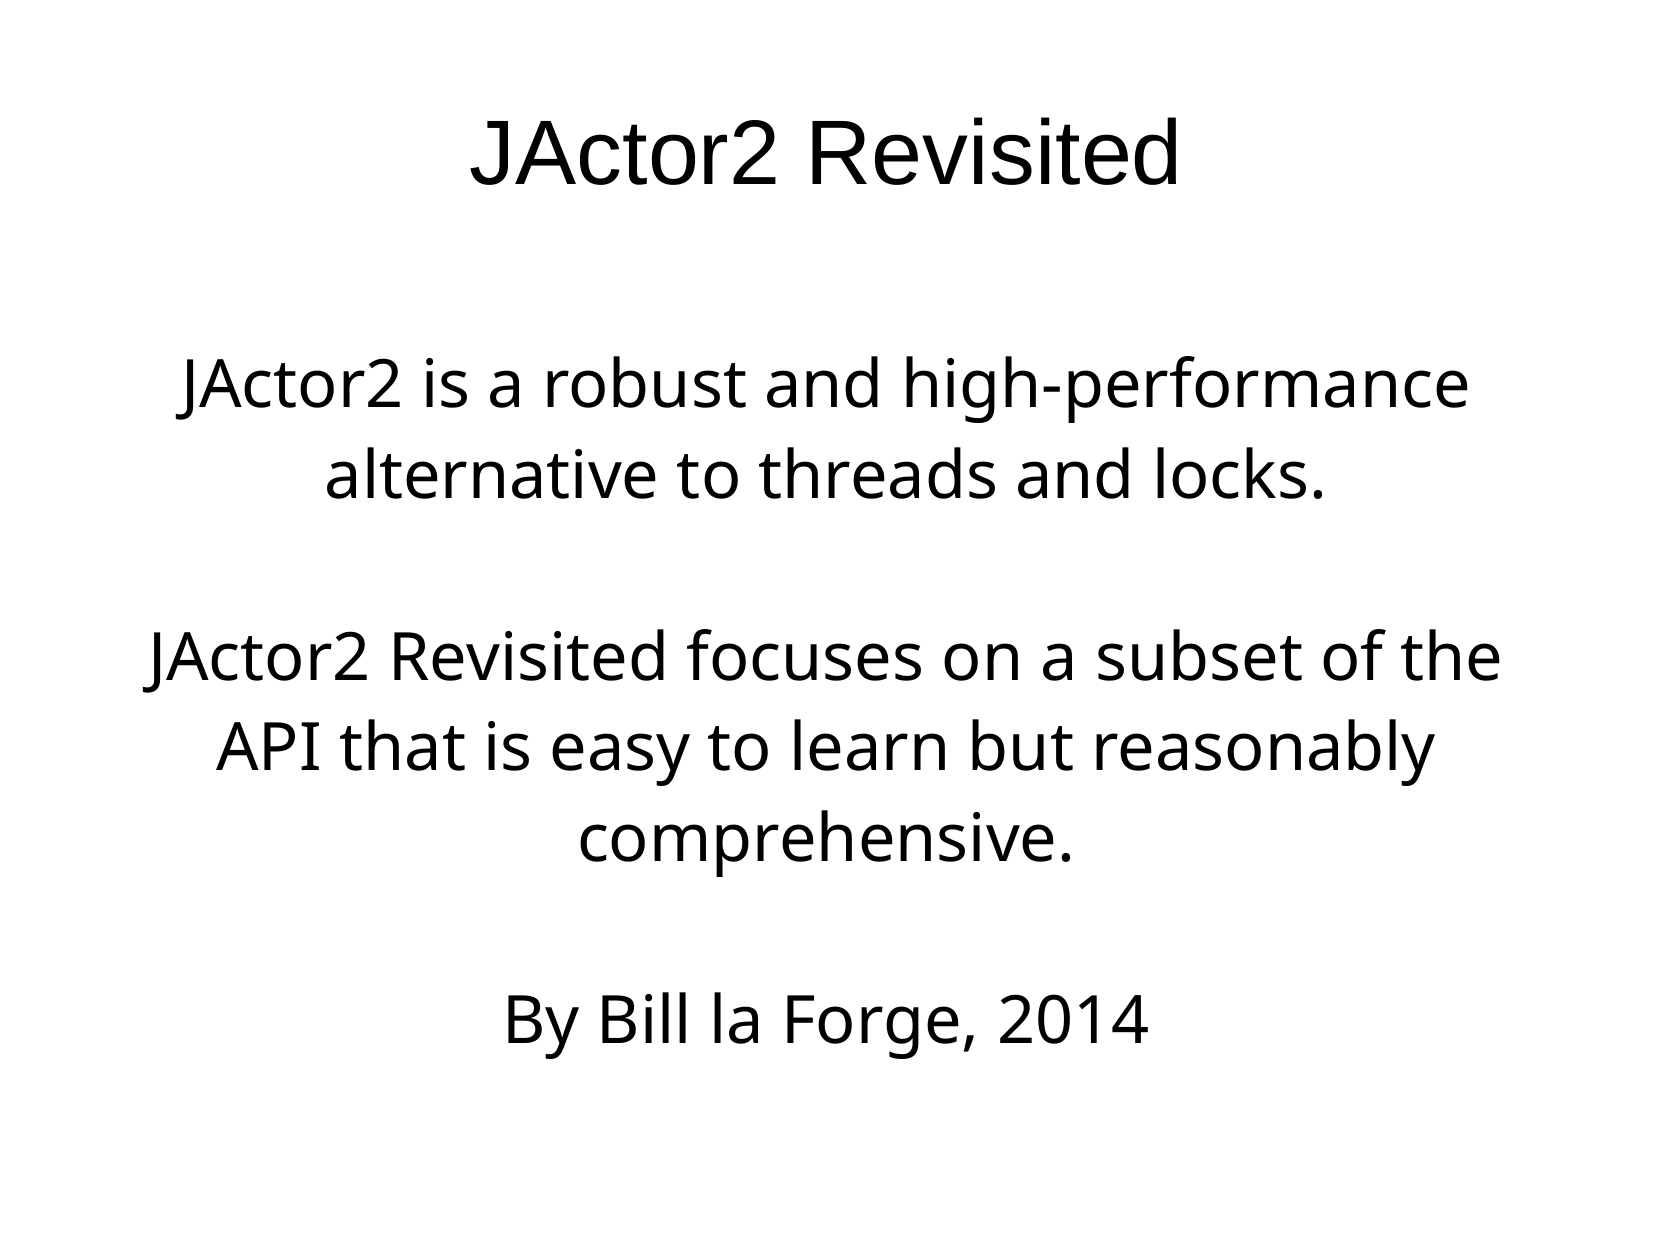

# JActor2 Revisited
JActor2 is a robust and high-performance
alternative to threads and locks.
JActor2 Revisited focuses on a subset of the
API that is easy to learn but reasonably
comprehensive.
By Bill la Forge, 2014